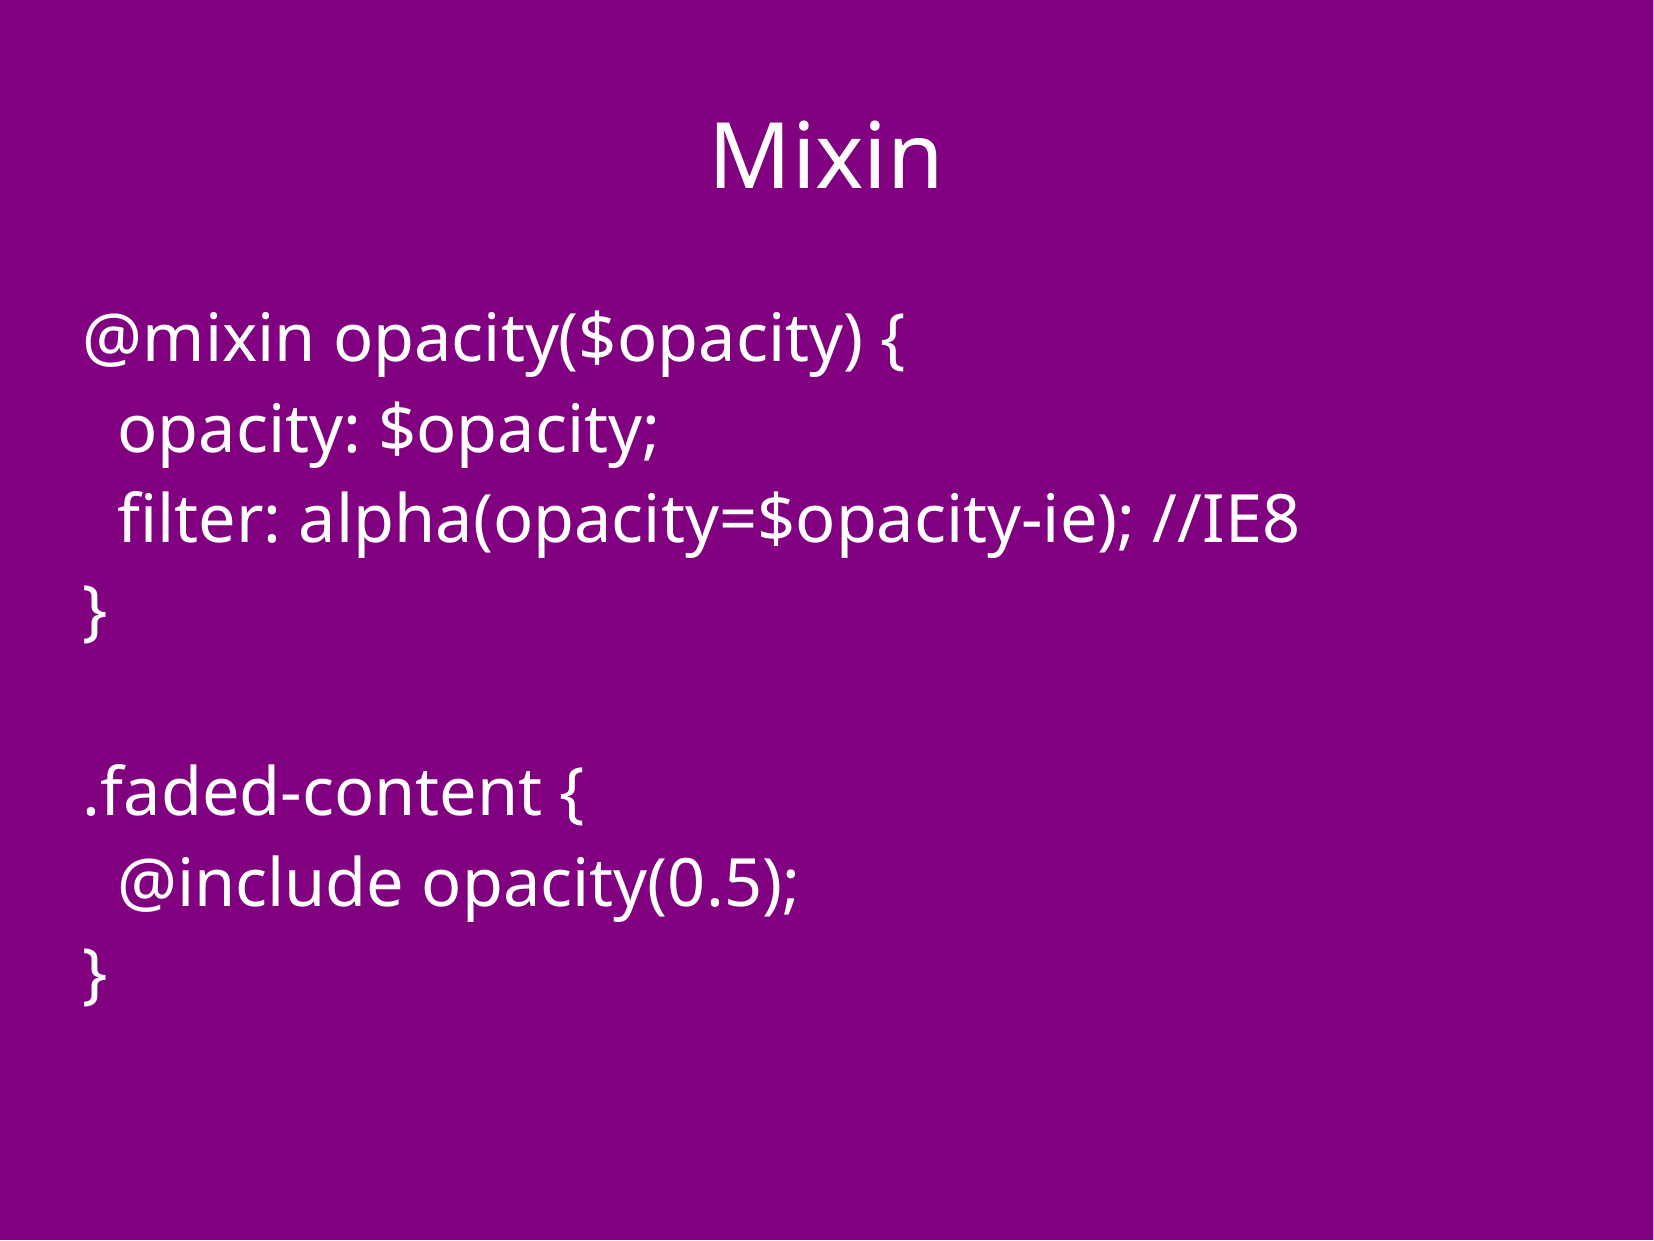

# Mixin
@mixin opacity($opacity) {
 opacity: $opacity;
 filter: alpha(opacity=$opacity-ie); //IE8
}
.faded-content {
 @include opacity(0.5);
}